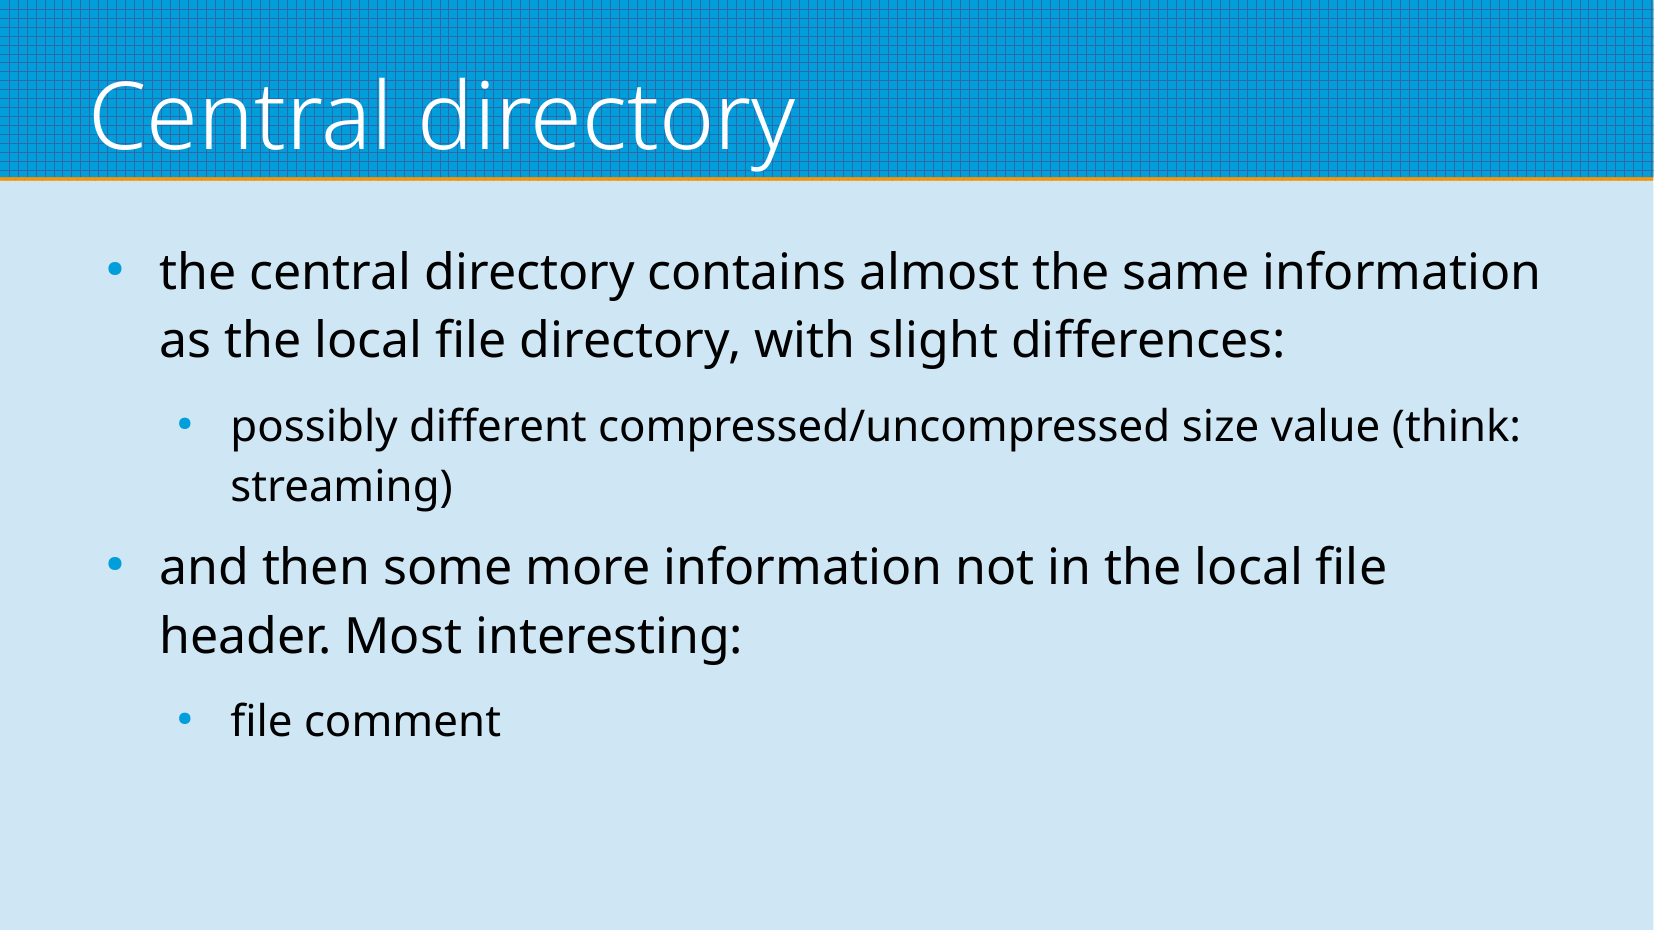

# Central directory
the central directory contains almost the same information as the local file directory, with slight differences:
possibly different compressed/uncompressed size value (think: streaming)
and then some more information not in the local file header. Most interesting:
file comment